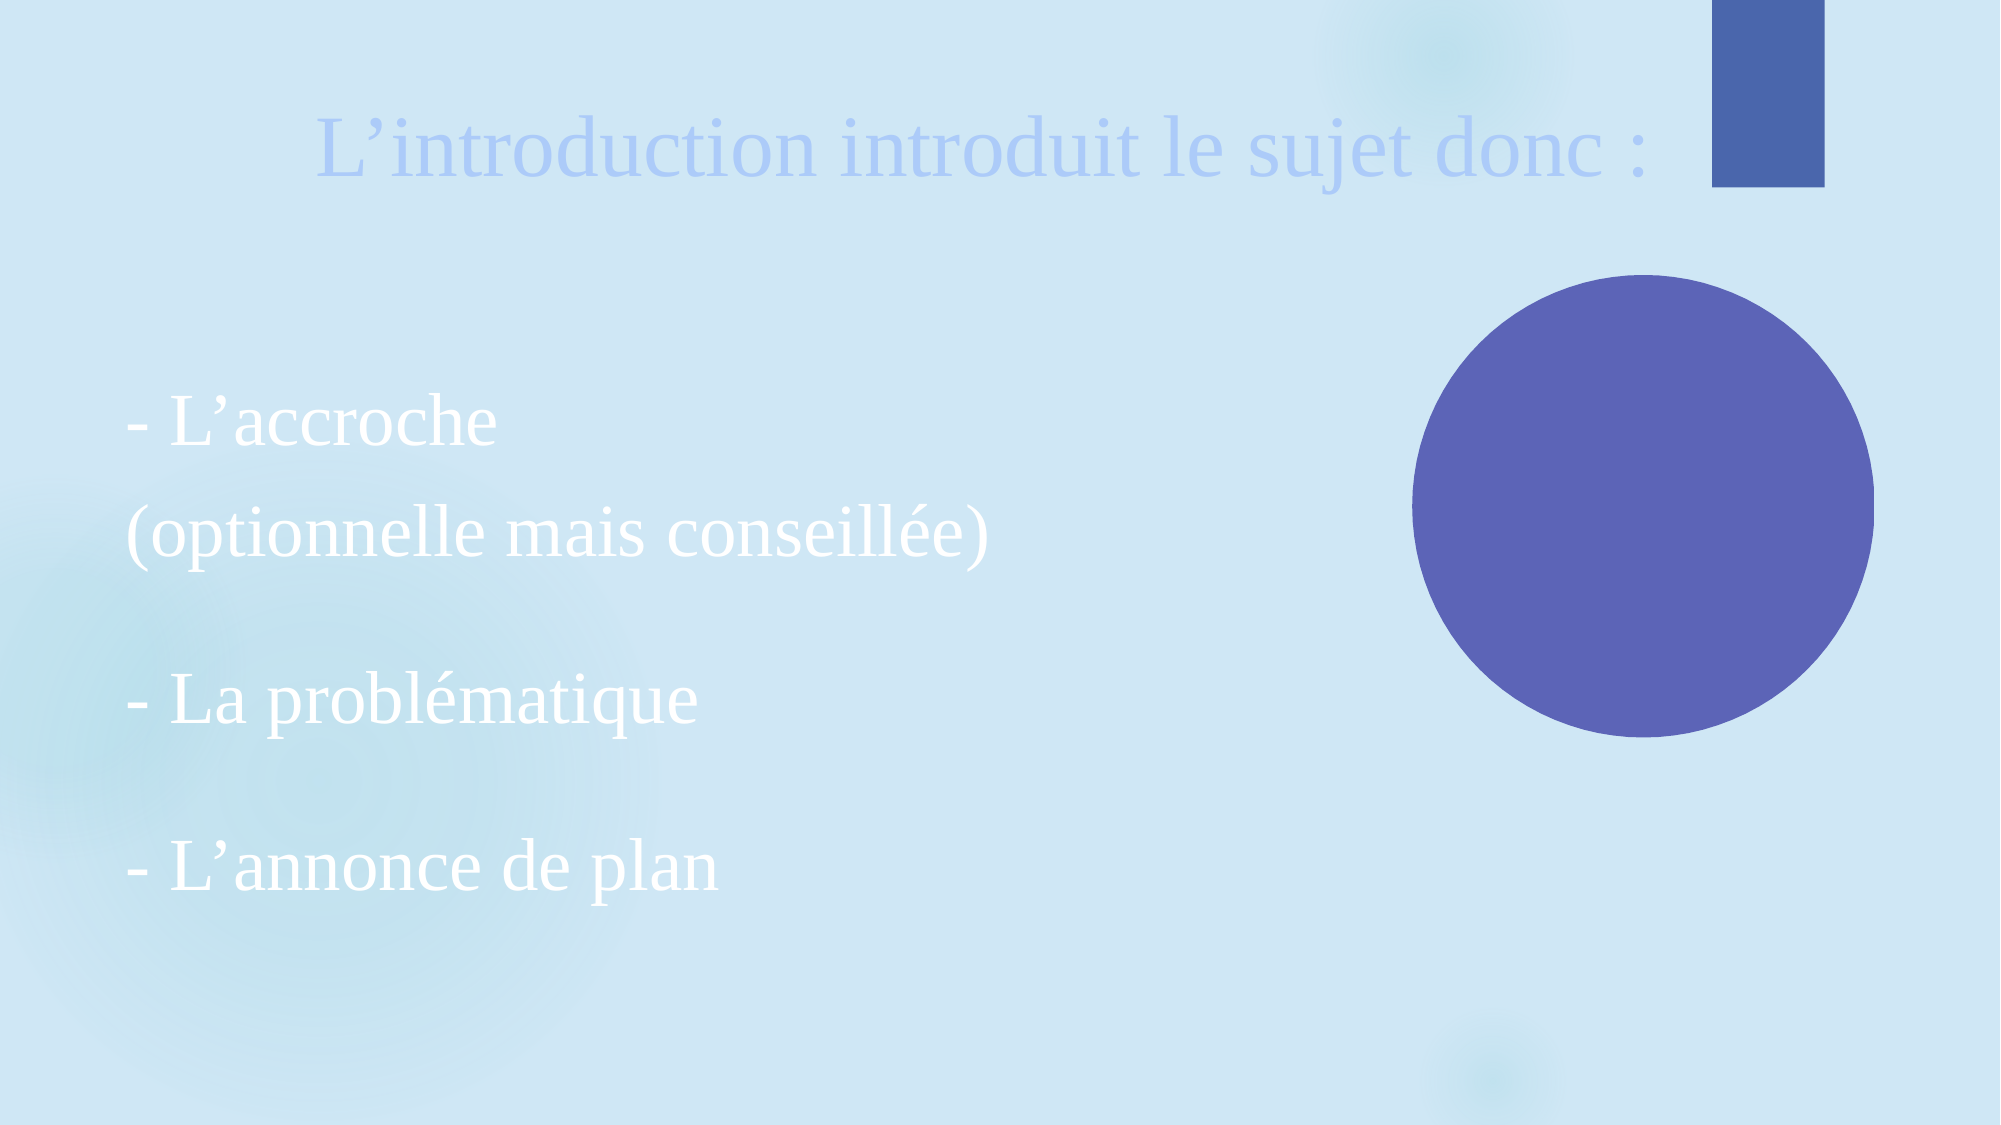

# L’introduction introduit le sujet donc :
- L’accroche
(optionnelle mais conseillée)
- La problématique
- L’annonce de plan